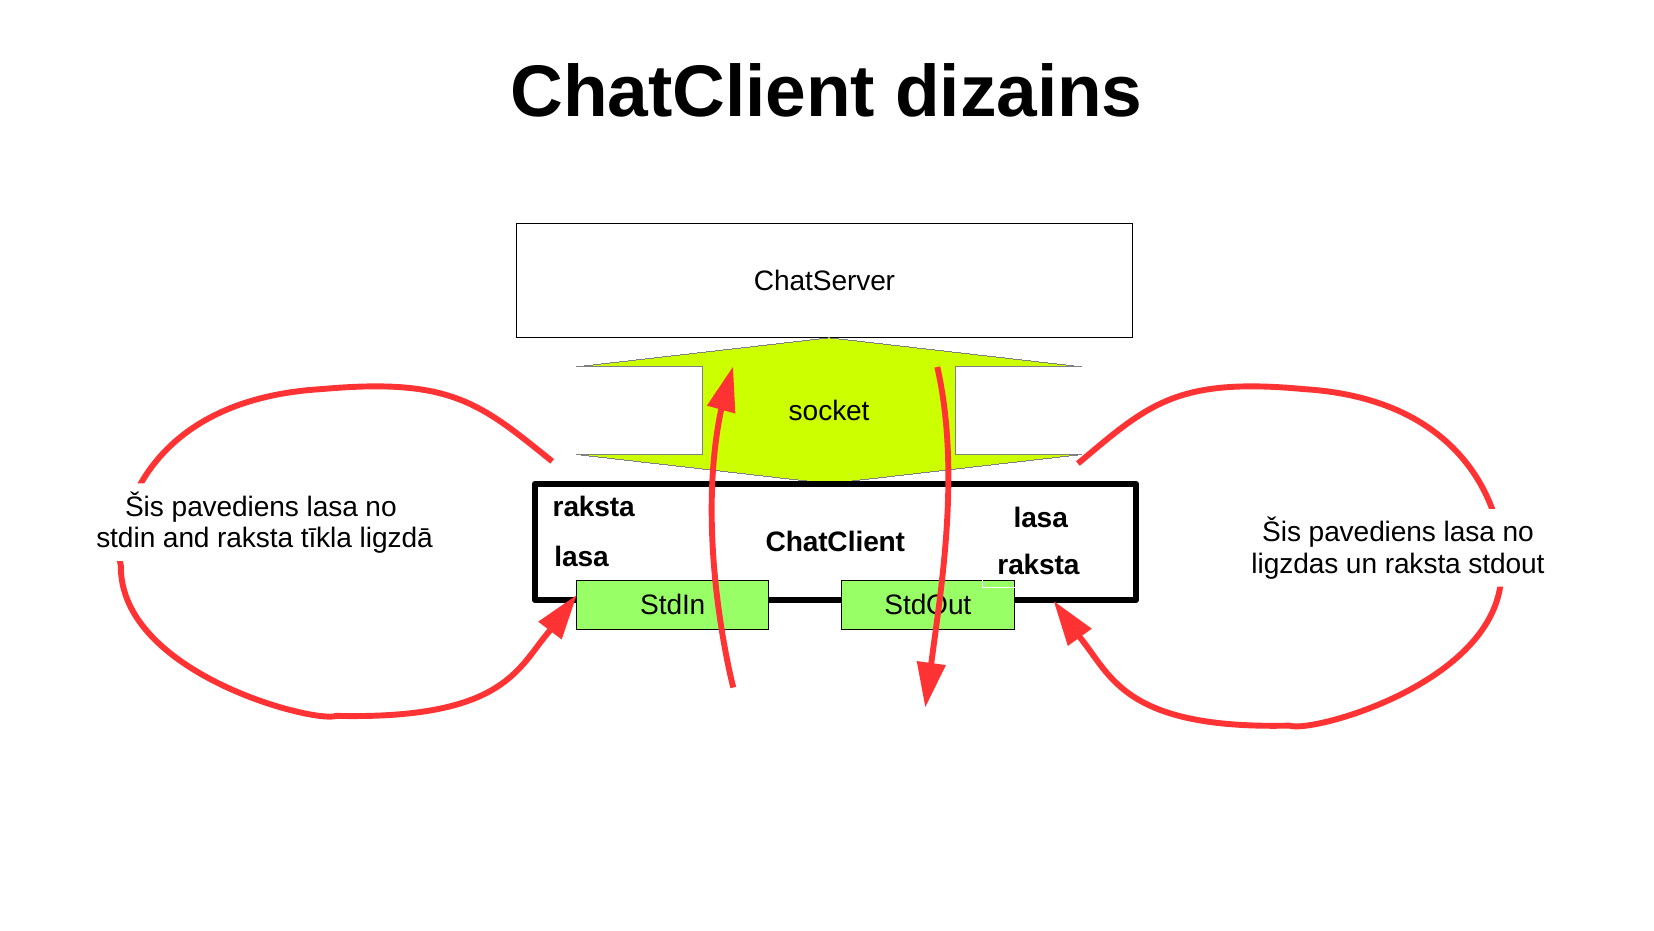

# ChatClient dizains
ChatServer
socket
Šis pavediens lasa no
stdin and raksta tīkla ligzdā
raksta
ChatClient
lasa
Šis pavediens lasa no
ligzdas un raksta stdout
lasa
raksta
StdIn
StdOut